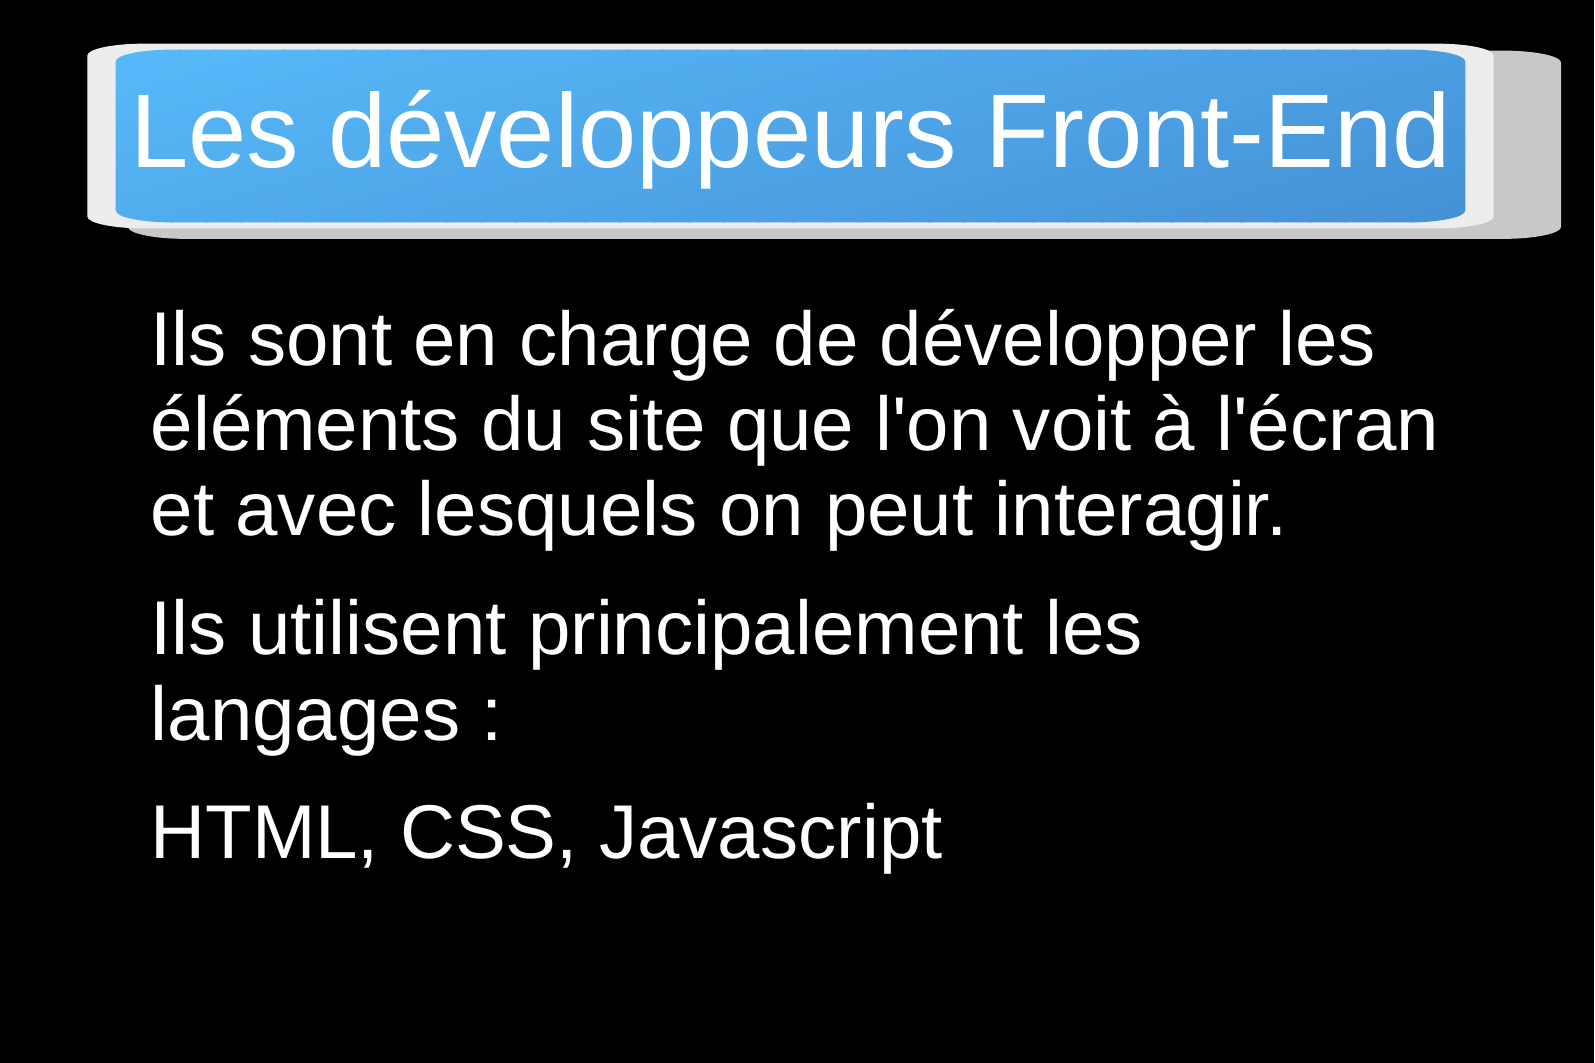

# Les développeurs Front-End
Ils sont en charge de développer les éléments du site que l'on voit à l'écran et avec lesquels on peut interagir.
Ils utilisent principalement les langages :
HTML, CSS, Javascript